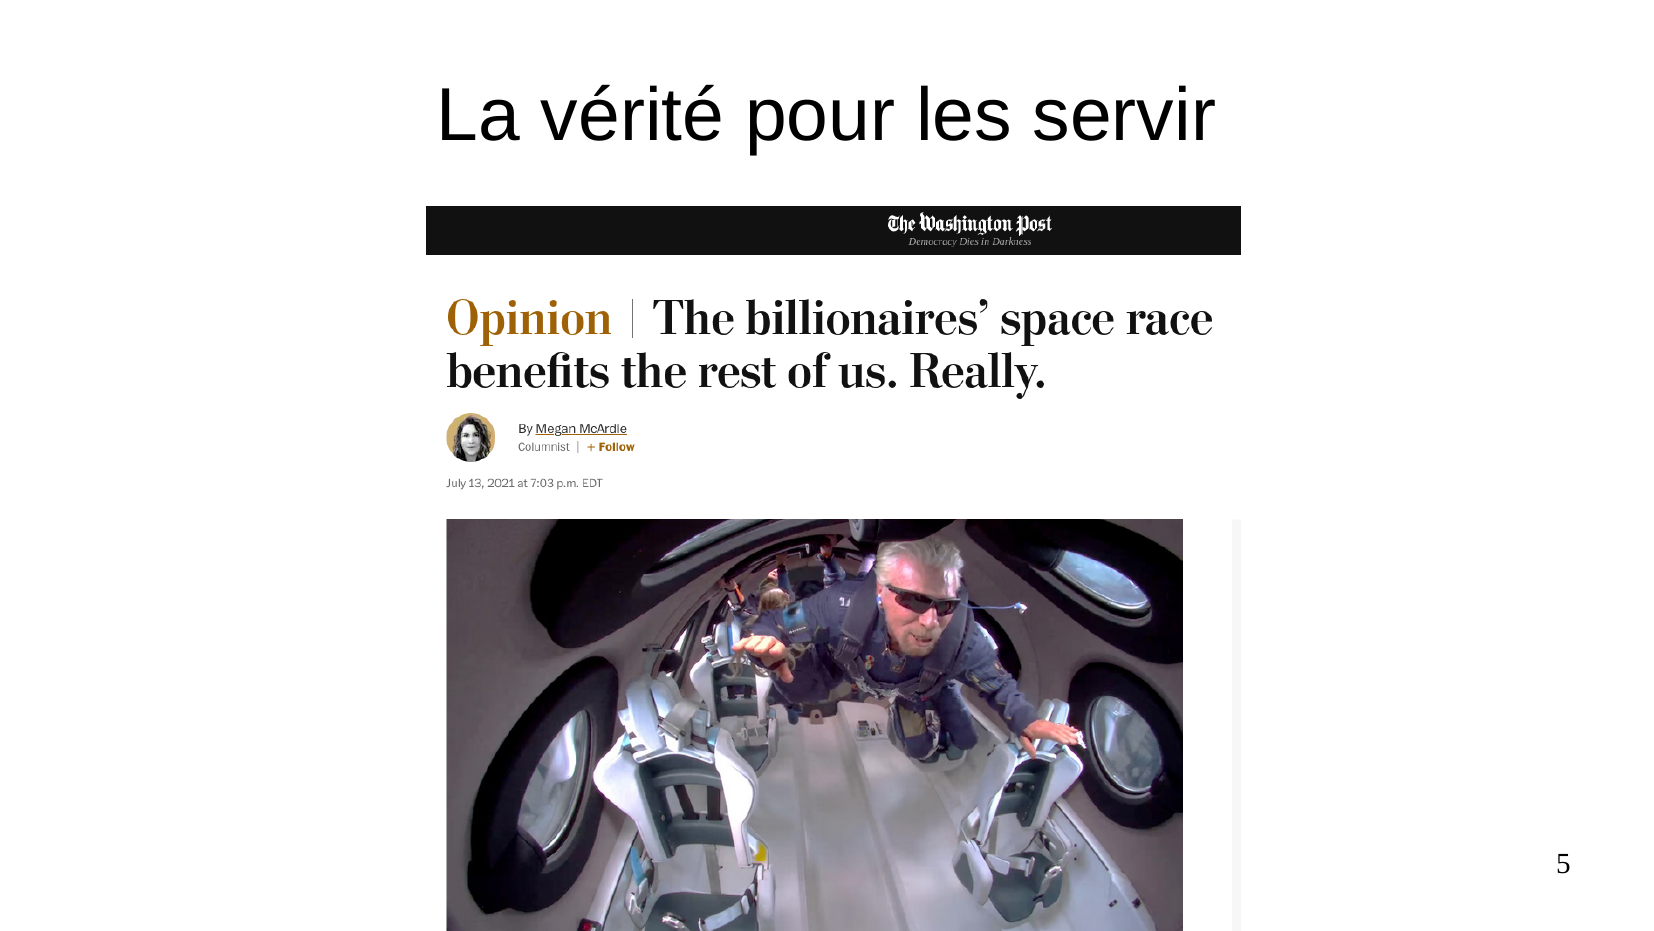

# La vérité pour les servir
5